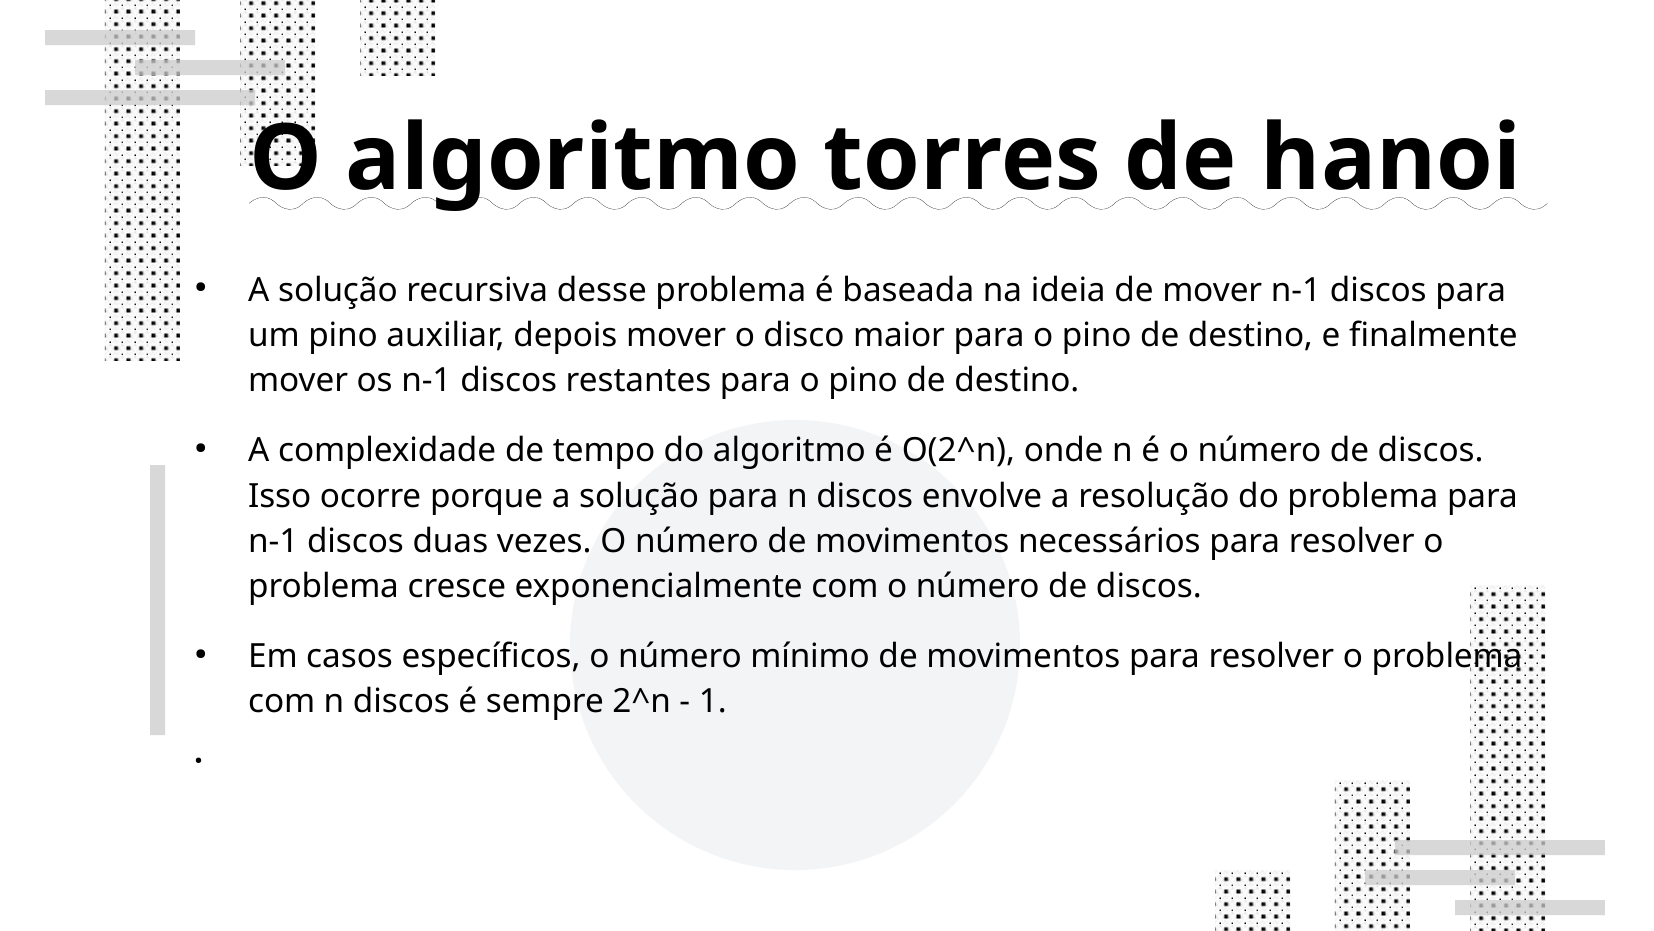

# O algoritmo torres de hanoi
A solução recursiva desse problema é baseada na ideia de mover n-1 discos para um pino auxiliar, depois mover o disco maior para o pino de destino, e finalmente mover os n-1 discos restantes para o pino de destino.
A complexidade de tempo do algoritmo é O(2^n), onde n é o número de discos. Isso ocorre porque a solução para n discos envolve a resolução do problema para n-1 discos duas vezes. O número de movimentos necessários para resolver o problema cresce exponencialmente com o número de discos.
Em casos específicos, o número mínimo de movimentos para resolver o problema com n discos é sempre 2^n - 1.